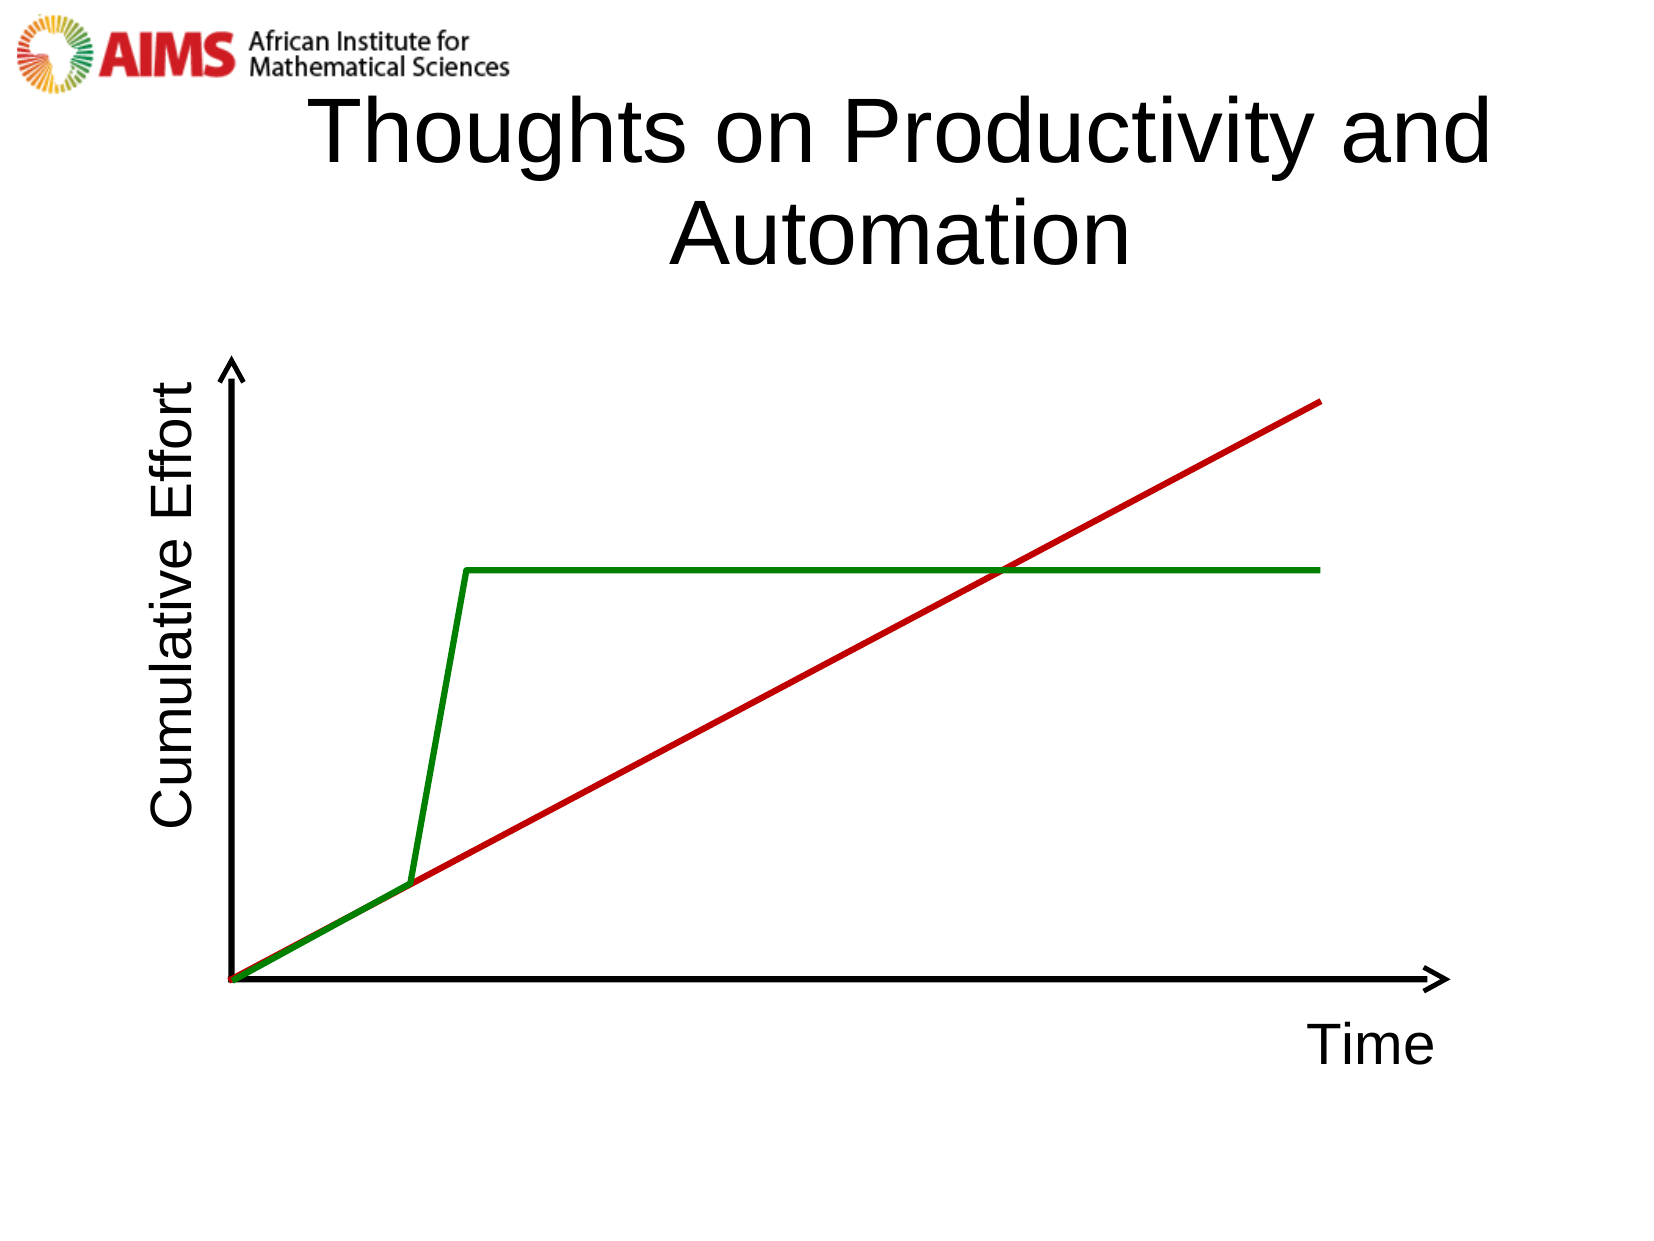

# Thoughts on Productivity and Automation
Cumulative Effort
Time